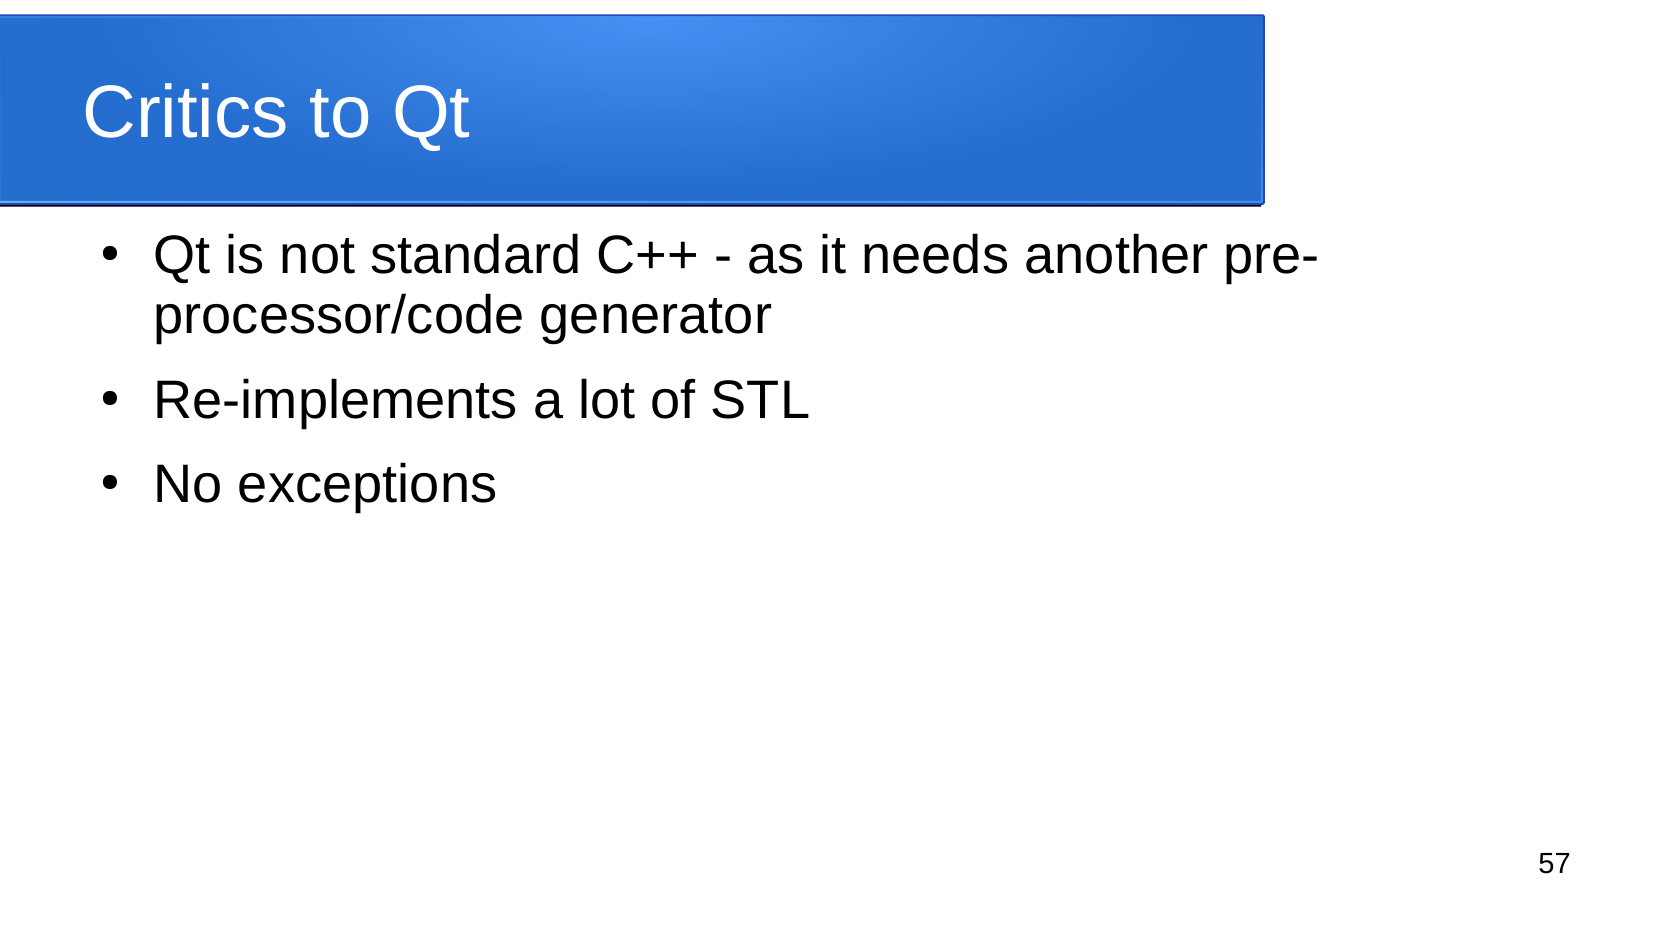

# Critics to Qt
Qt is not standard C++ - as it needs another pre-processor/code generator
Re-implements a lot of STL
No exceptions
57